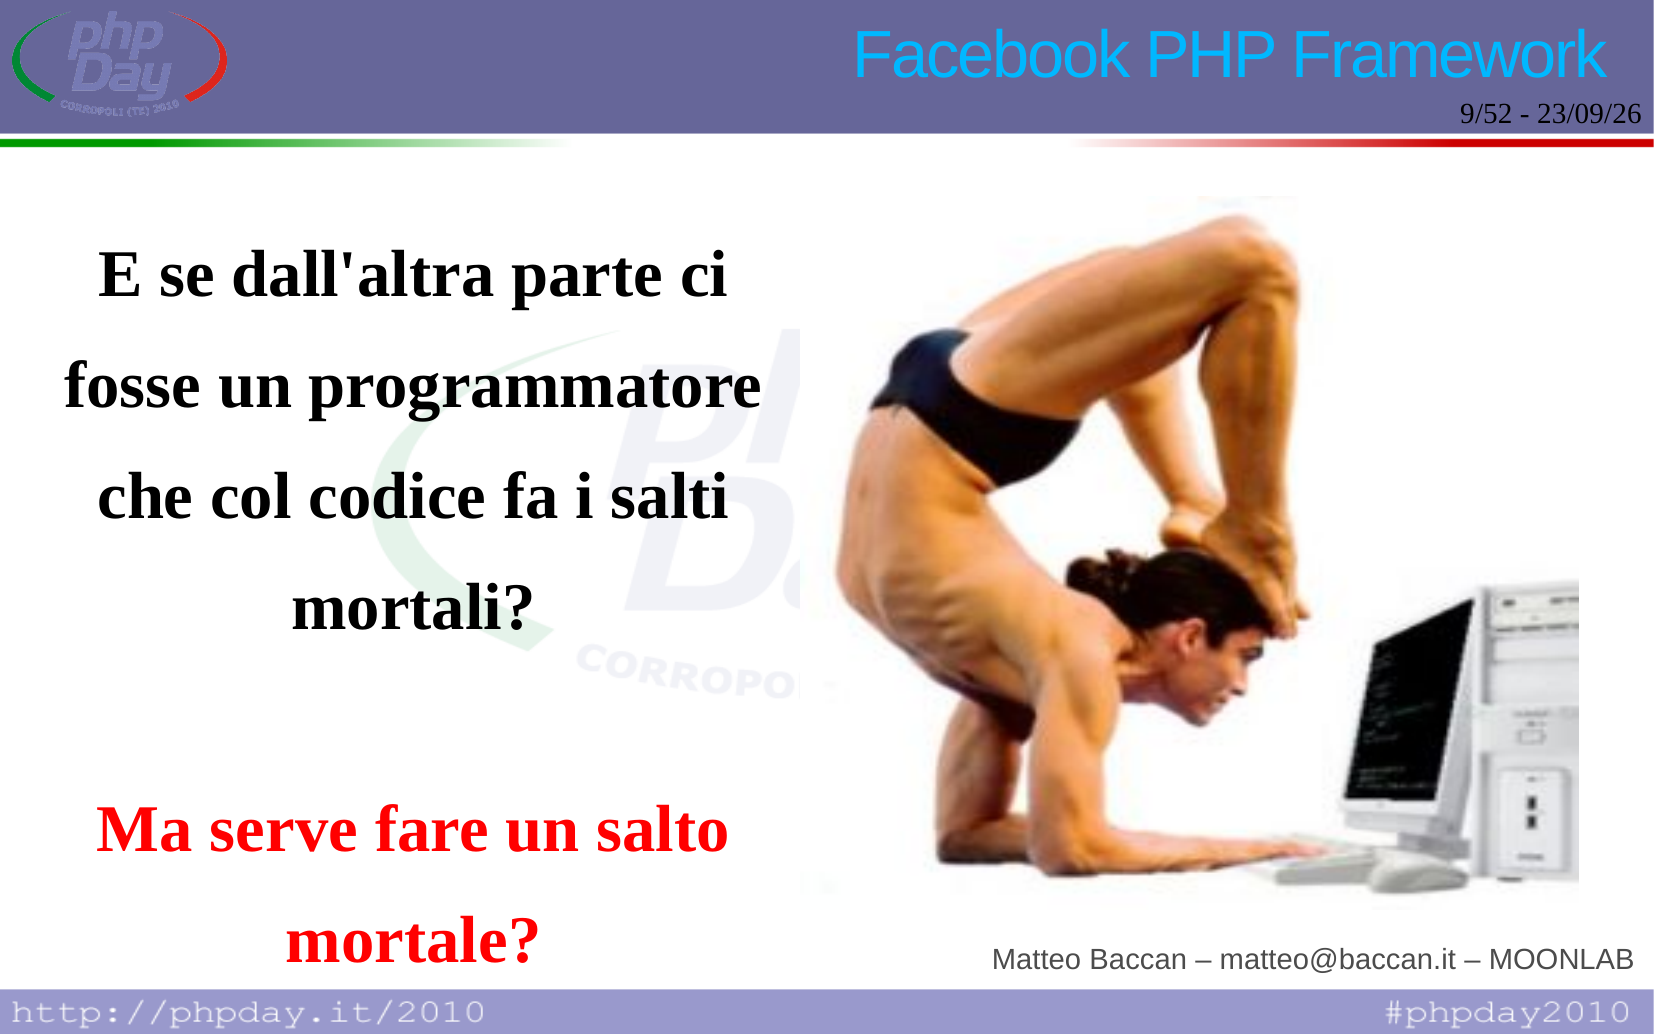

# Facebook PHP Framework
9
E se dall'altra parte ci fosse un programmatore che col codice fa i salti mortali?
Ma serve fare un salto mortale?